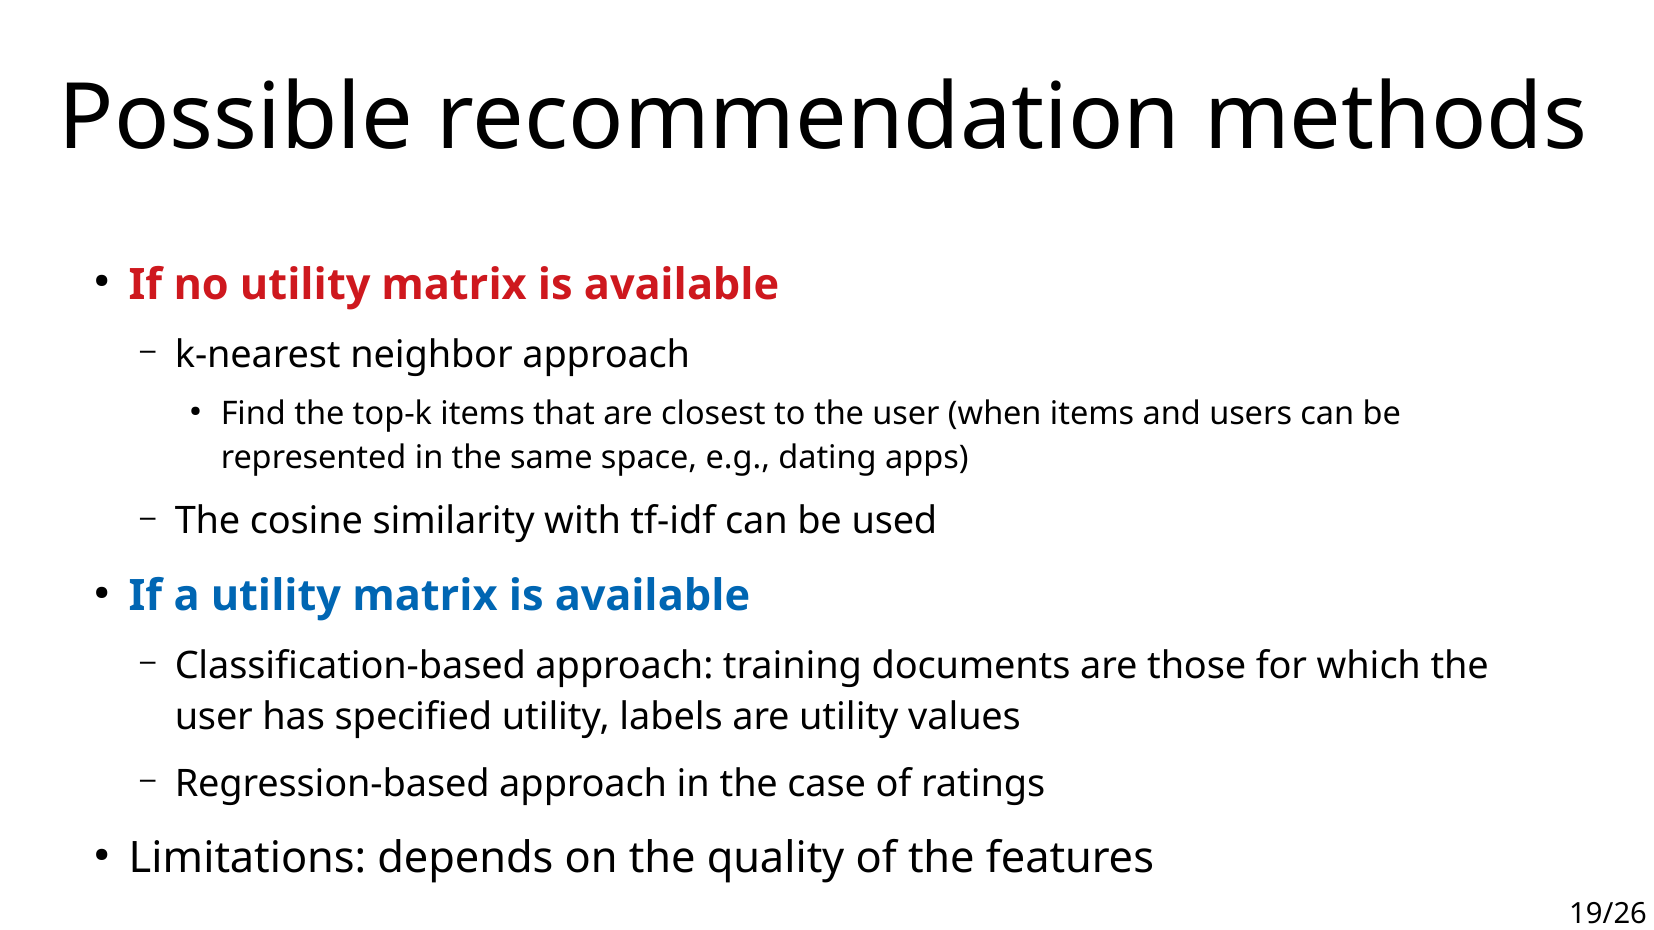

# Possible recommendation methods
If no utility matrix is available
k-nearest neighbor approach
Find the top-k items that are closest to the user (when items and users can be represented in the same space, e.g., dating apps)
The cosine similarity with tf-idf can be used
If a utility matrix is available
Classification-based approach: training documents are those for which the user has specified utility, labels are utility values
Regression-based approach in the case of ratings
Limitations: depends on the quality of the features
19